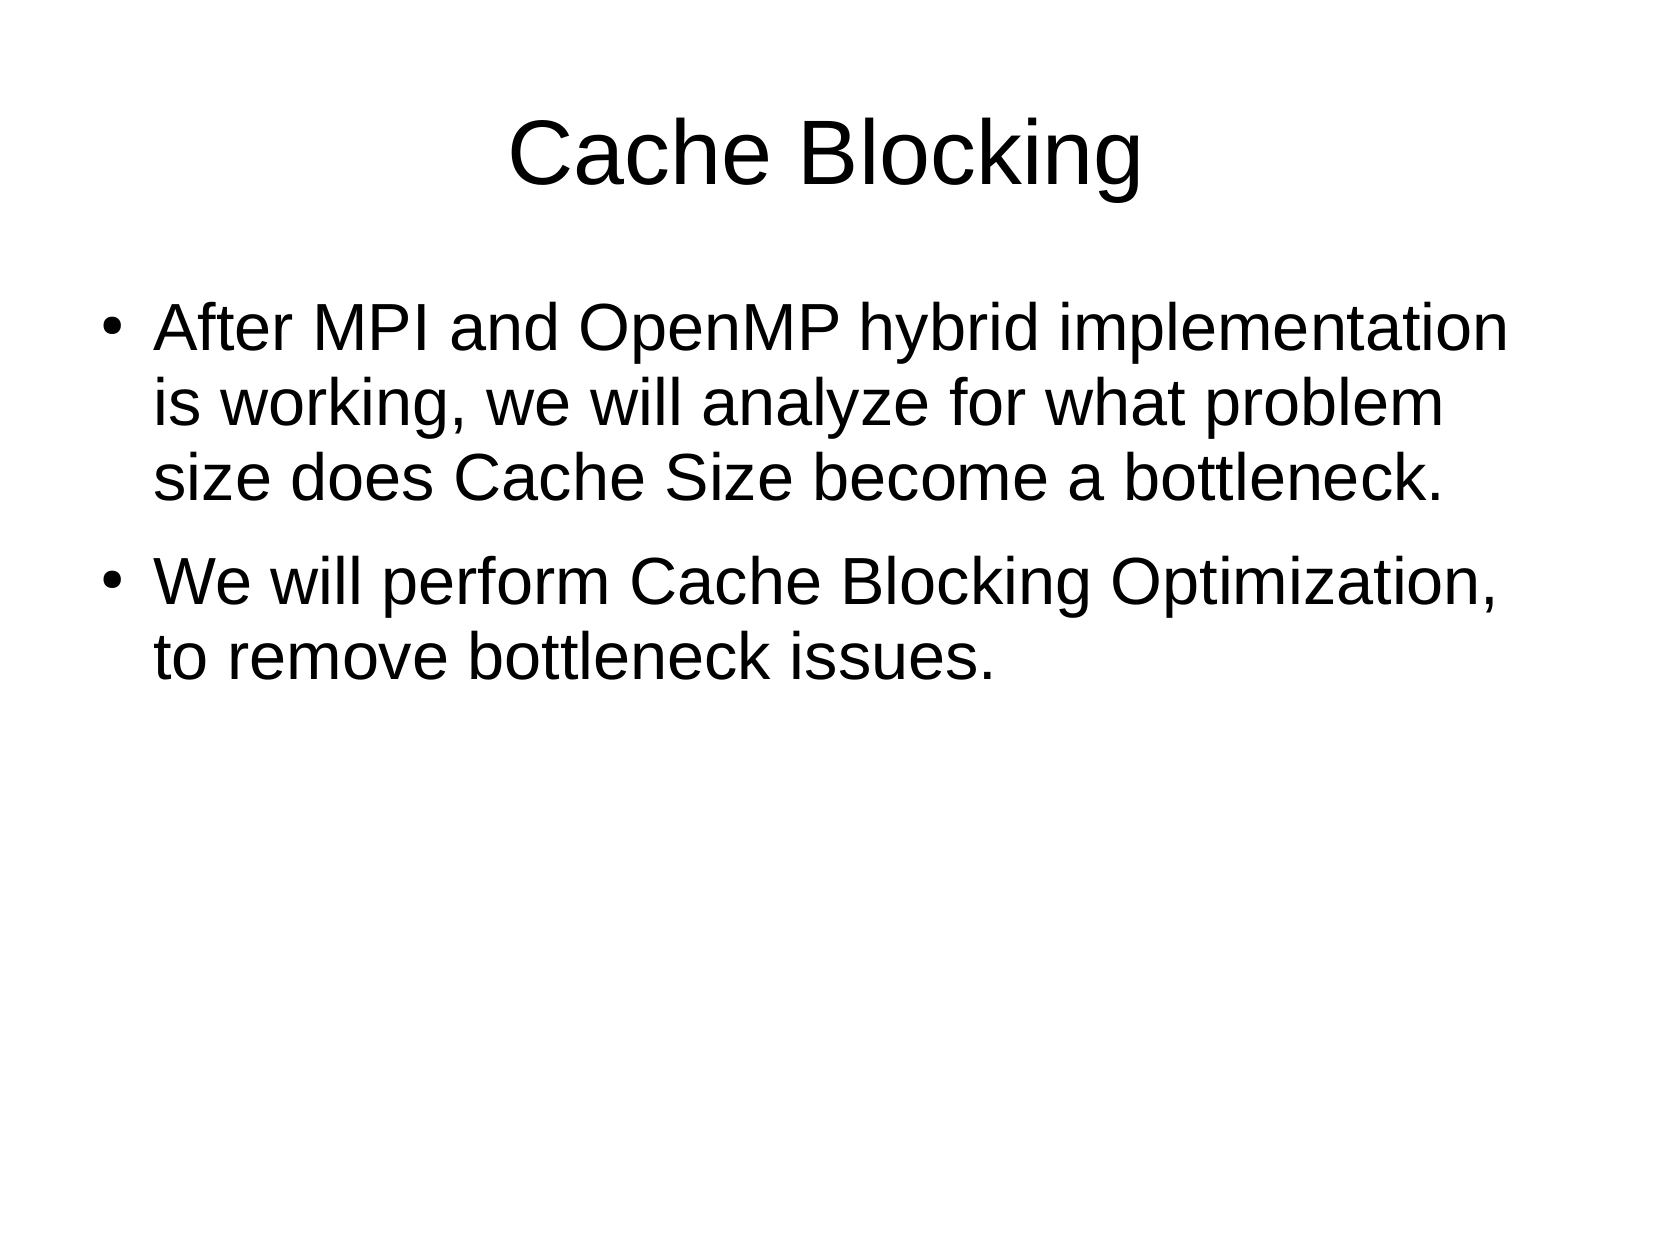

# Cache Blocking
After MPI and OpenMP hybrid implementation is working, we will analyze for what problem size does Cache Size become a bottleneck.
We will perform Cache Blocking Optimization, to remove bottleneck issues.